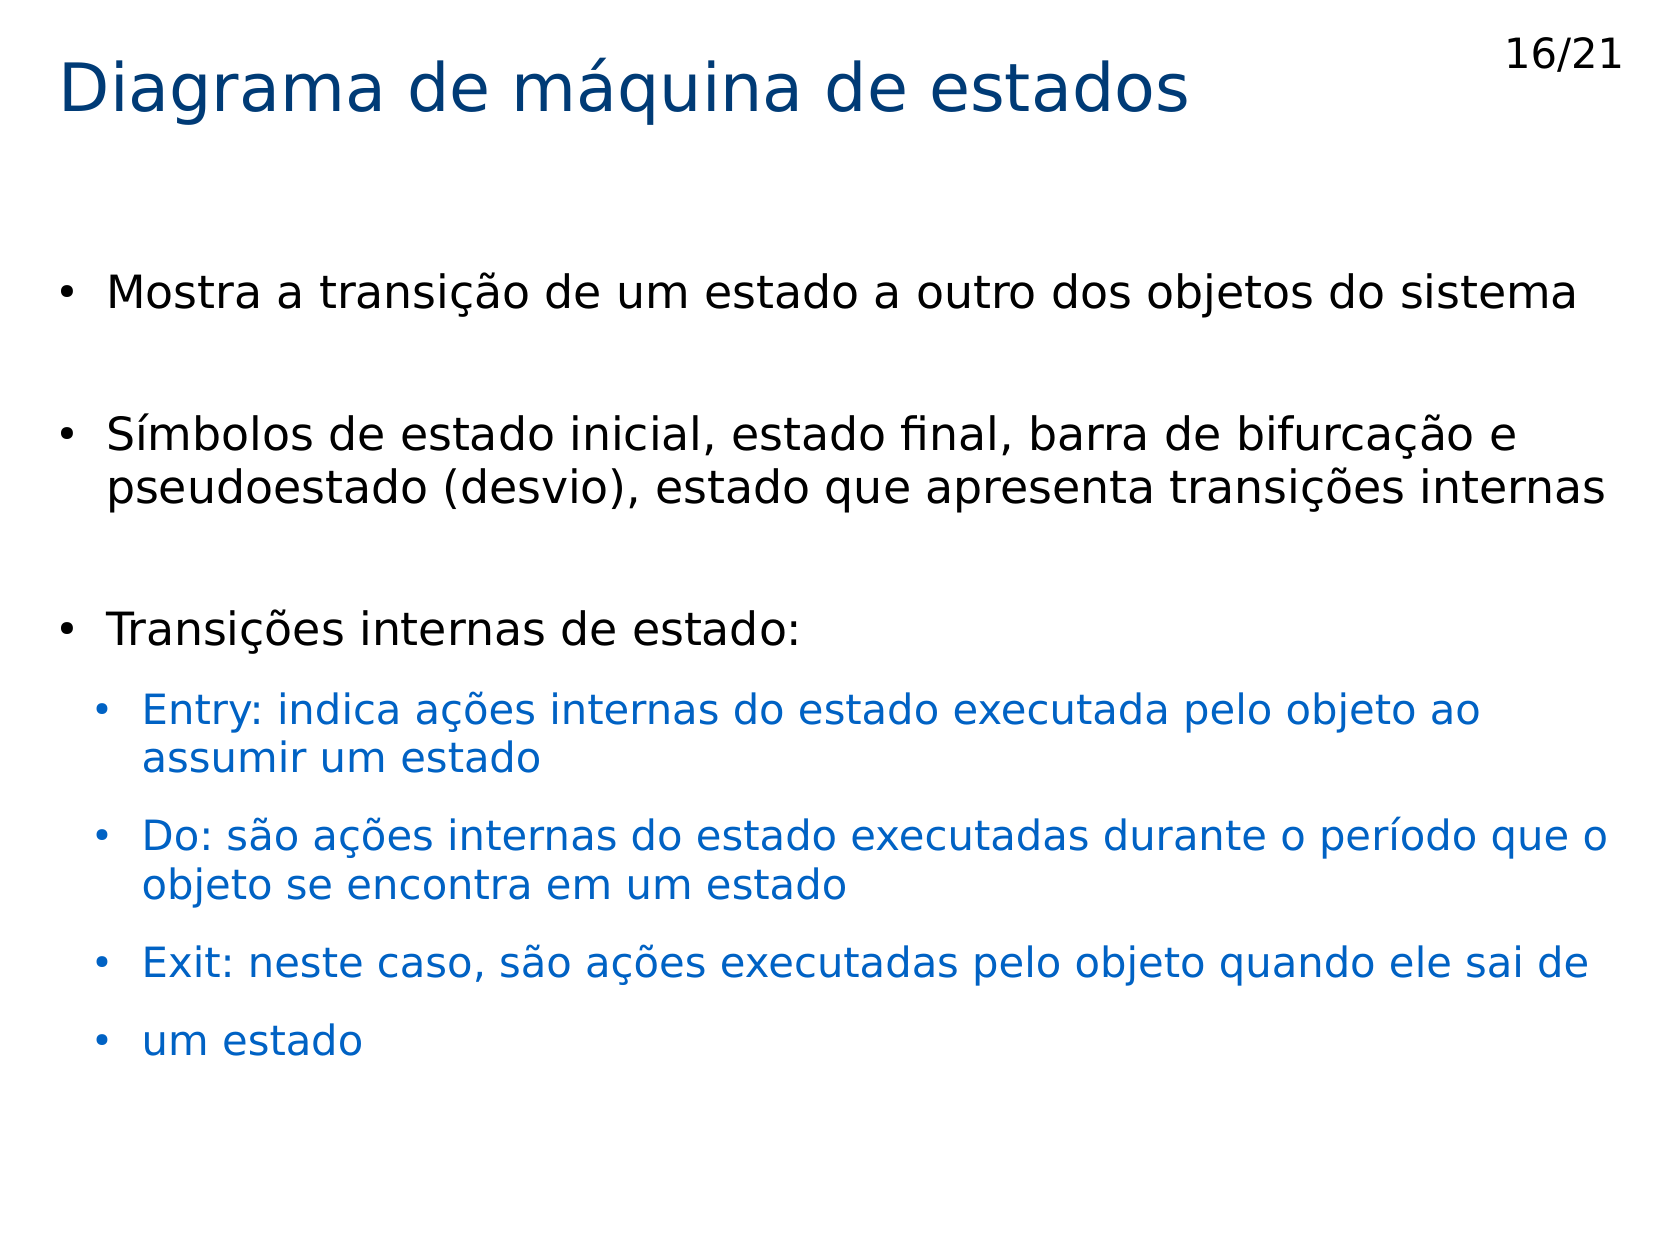

# Diagrama de máquina de estados
16
Mostra a transição de um estado a outro dos objetos do sistema
Símbolos de estado inicial, estado final, barra de bifurcação e pseudoestado (desvio), estado que apresenta transições internas
Transições internas de estado:
Entry: indica ações internas do estado executada pelo objeto ao assumir um estado
Do: são ações internas do estado executadas durante o período que o objeto se encontra em um estado
Exit: neste caso, são ações executadas pelo objeto quando ele sai de
um estado